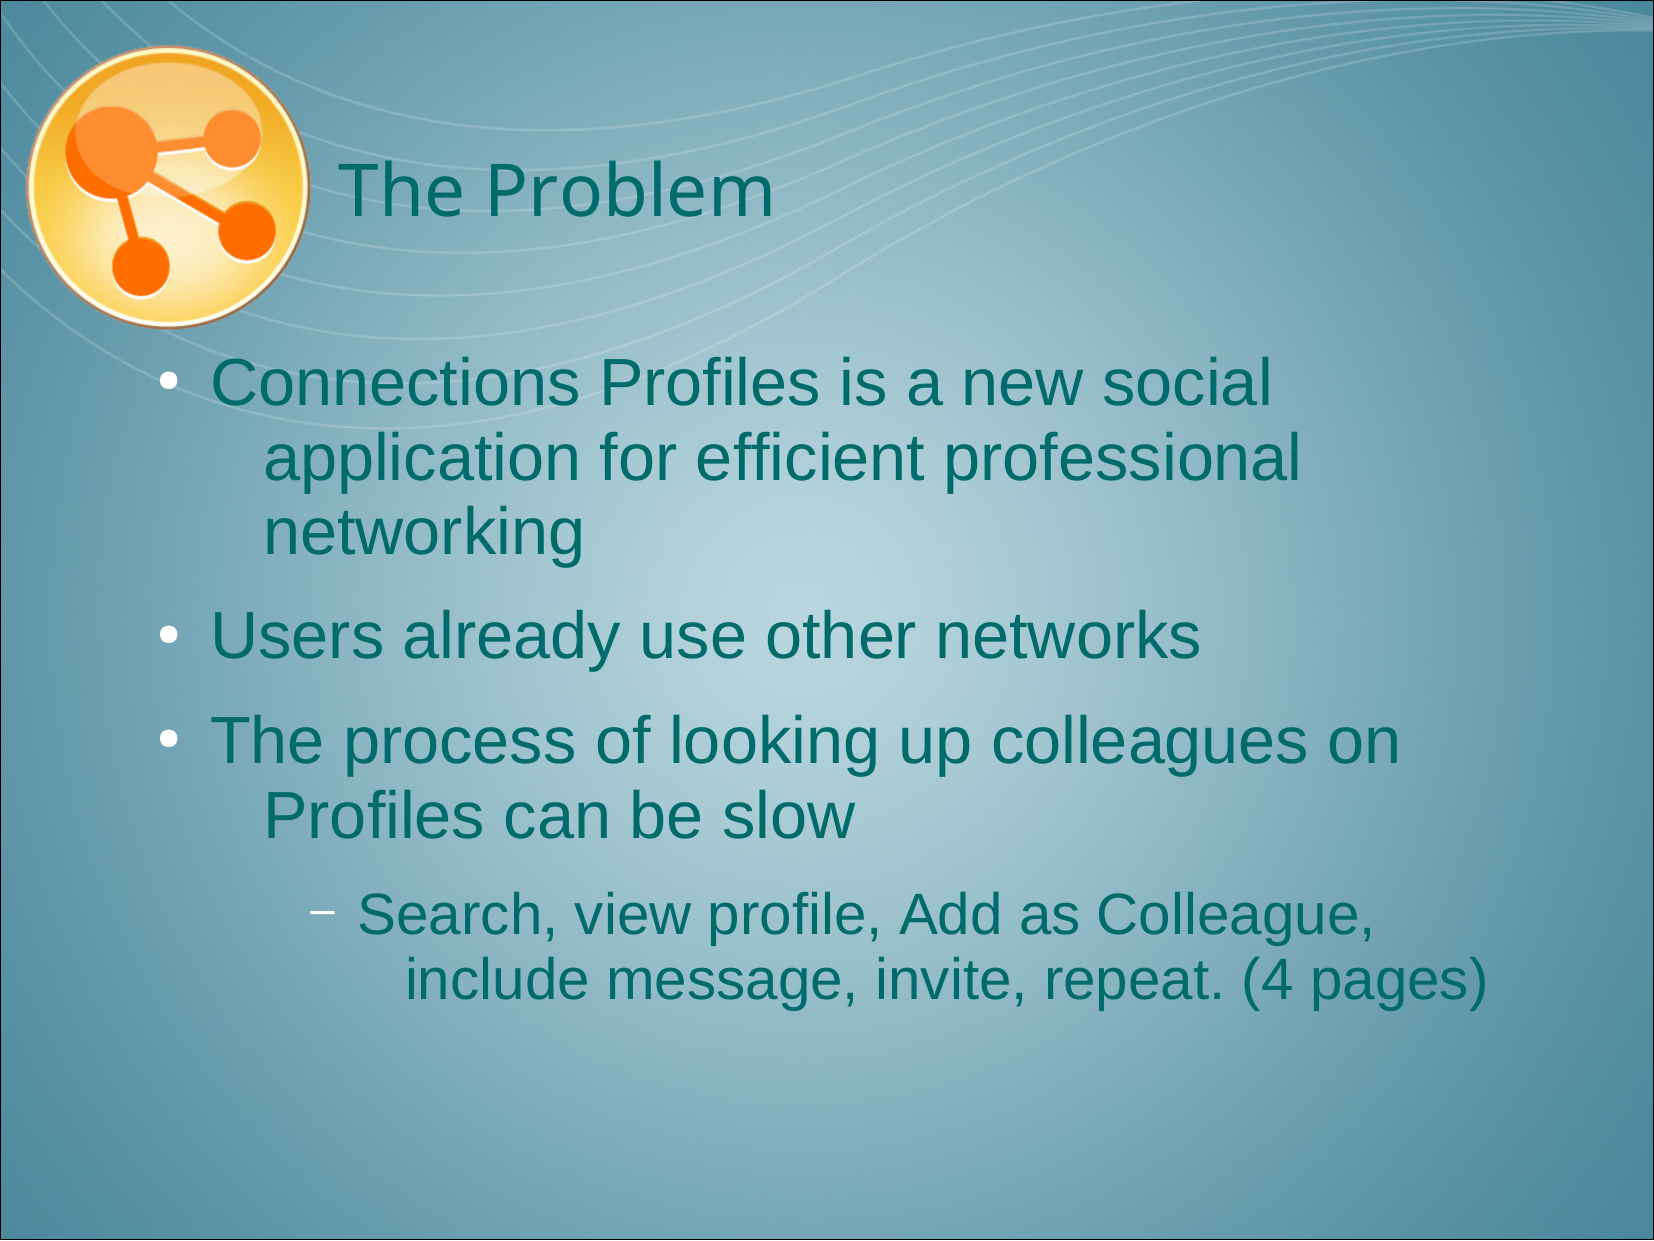

# The Problem
Connections Profiles is a new social application for efficient professional networking
Users already use other networks
The process of looking up colleagues on Profiles can be slow
Search, view profile, Add as Colleague, include message, invite, repeat. (4 pages)